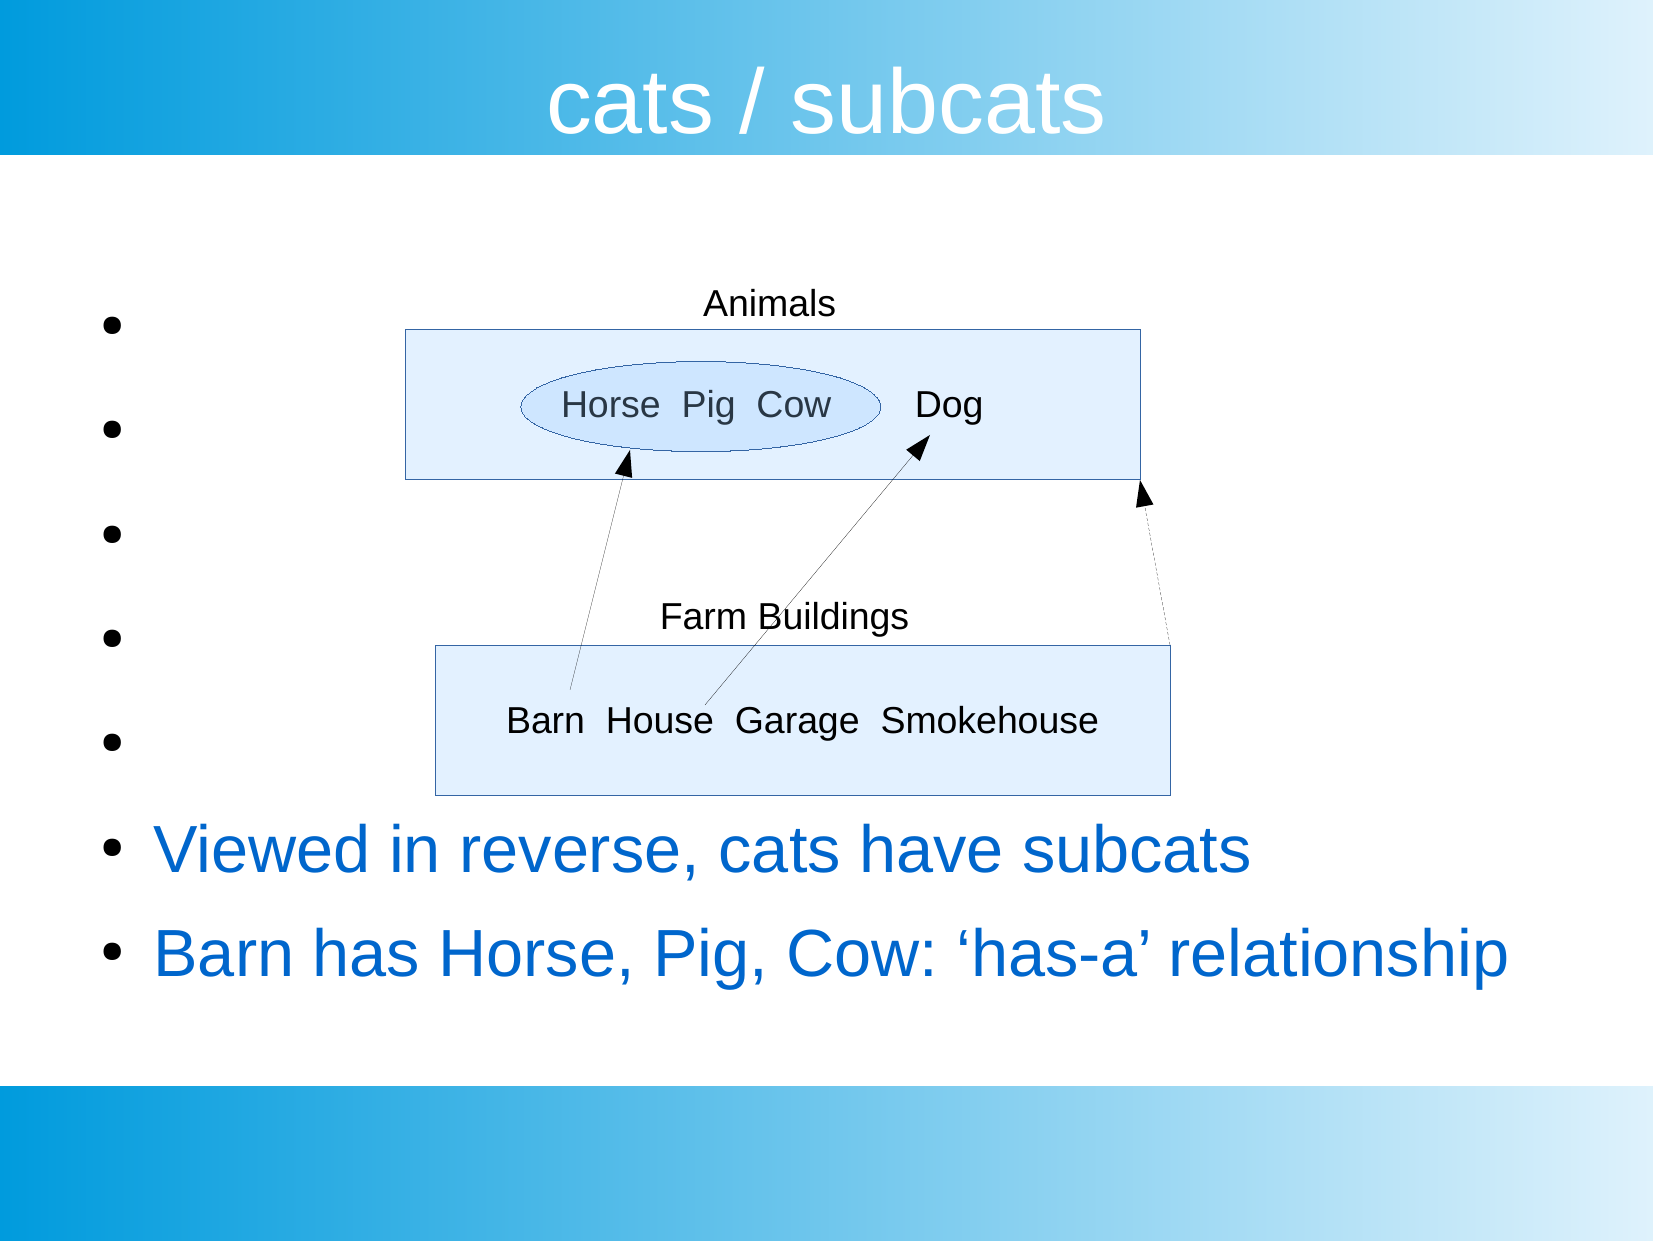

# cats / subcats
Animals
Viewed in reverse, cats have subcats
Barn has Horse, Pig, Cow: ‘has-a’ relationship
Horse Pig Cow Dog
Farm Buildings
Barn House Garage Smokehouse